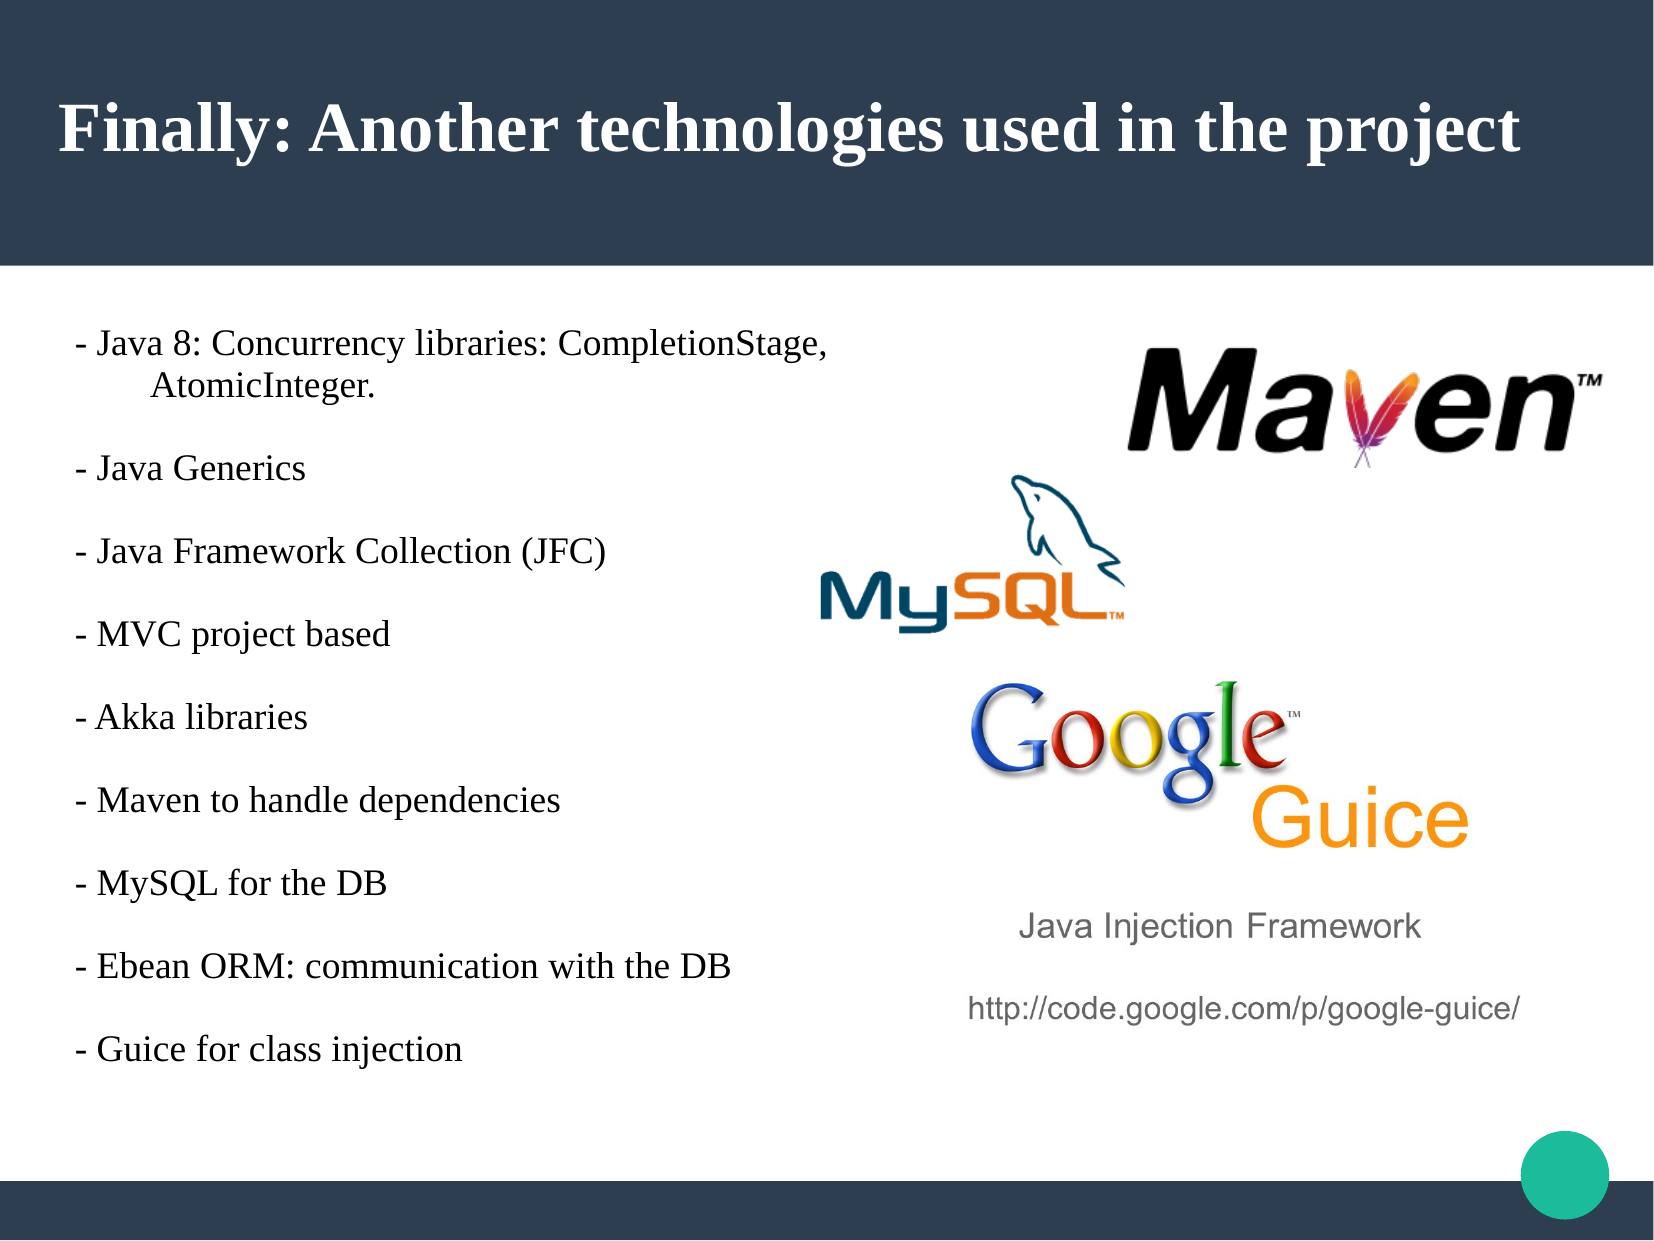

# Finally: Another technologies used in the project
- Java 8: Concurrency libraries: CompletionStage,
	AtomicInteger.
- Java Generics
- Java Framework Collection (JFC)
- MVC project based
- Akka libraries
- Maven to handle dependencies
- MySQL for the DB
- Ebean ORM: communication with the DB
- Guice for class injection